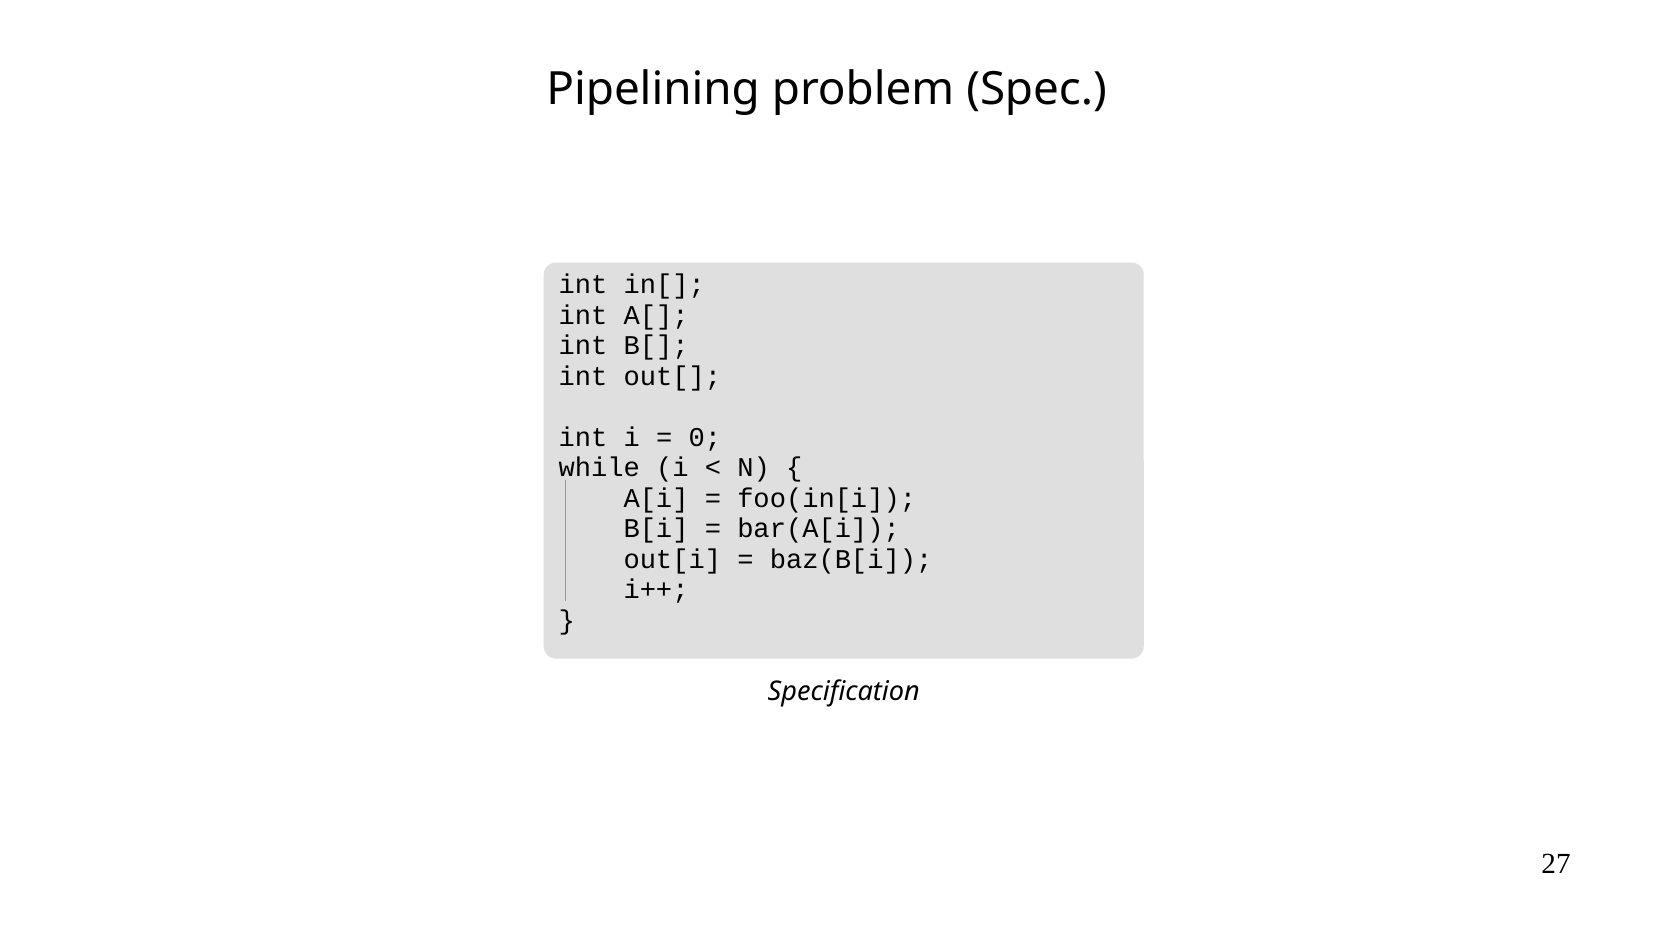

Pipelining problem (Spec.)
int in[];
int A[];
int B[];
int out[];
int i = 0;
while (i < N) {
 A[i] = foo(in[i]);
 B[i] = bar(A[i]);
 out[i] = baz(B[i]);
 i++;
}
Specification
27